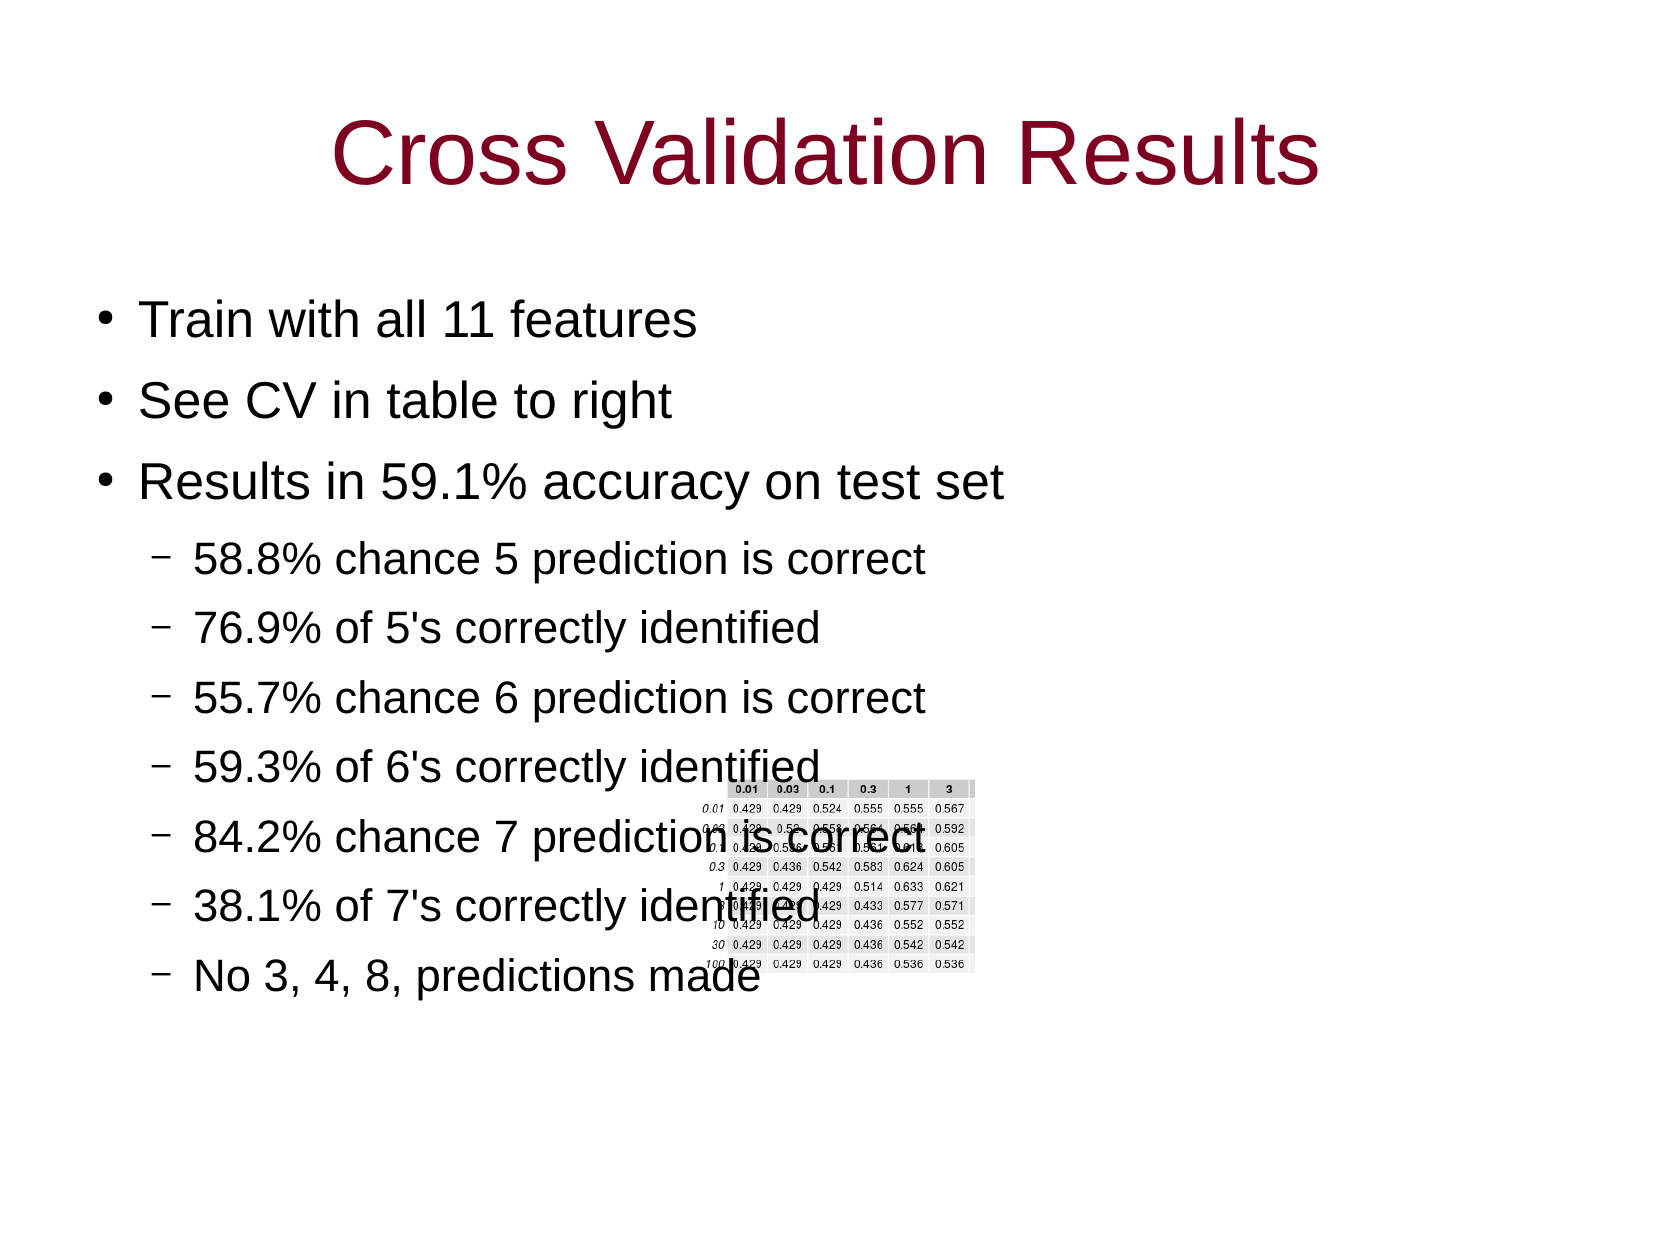

# Cross Validation Results
Train with all 11 features
See CV in table to right
Results in 59.1% accuracy on test set
58.8% chance 5 prediction is correct
76.9% of 5's correctly identified
55.7% chance 6 prediction is correct
59.3% of 6's correctly identified
84.2% chance 7 prediction is correct
38.1% of 7's correctly identified
No 3, 4, 8, predictions made
Levine
11